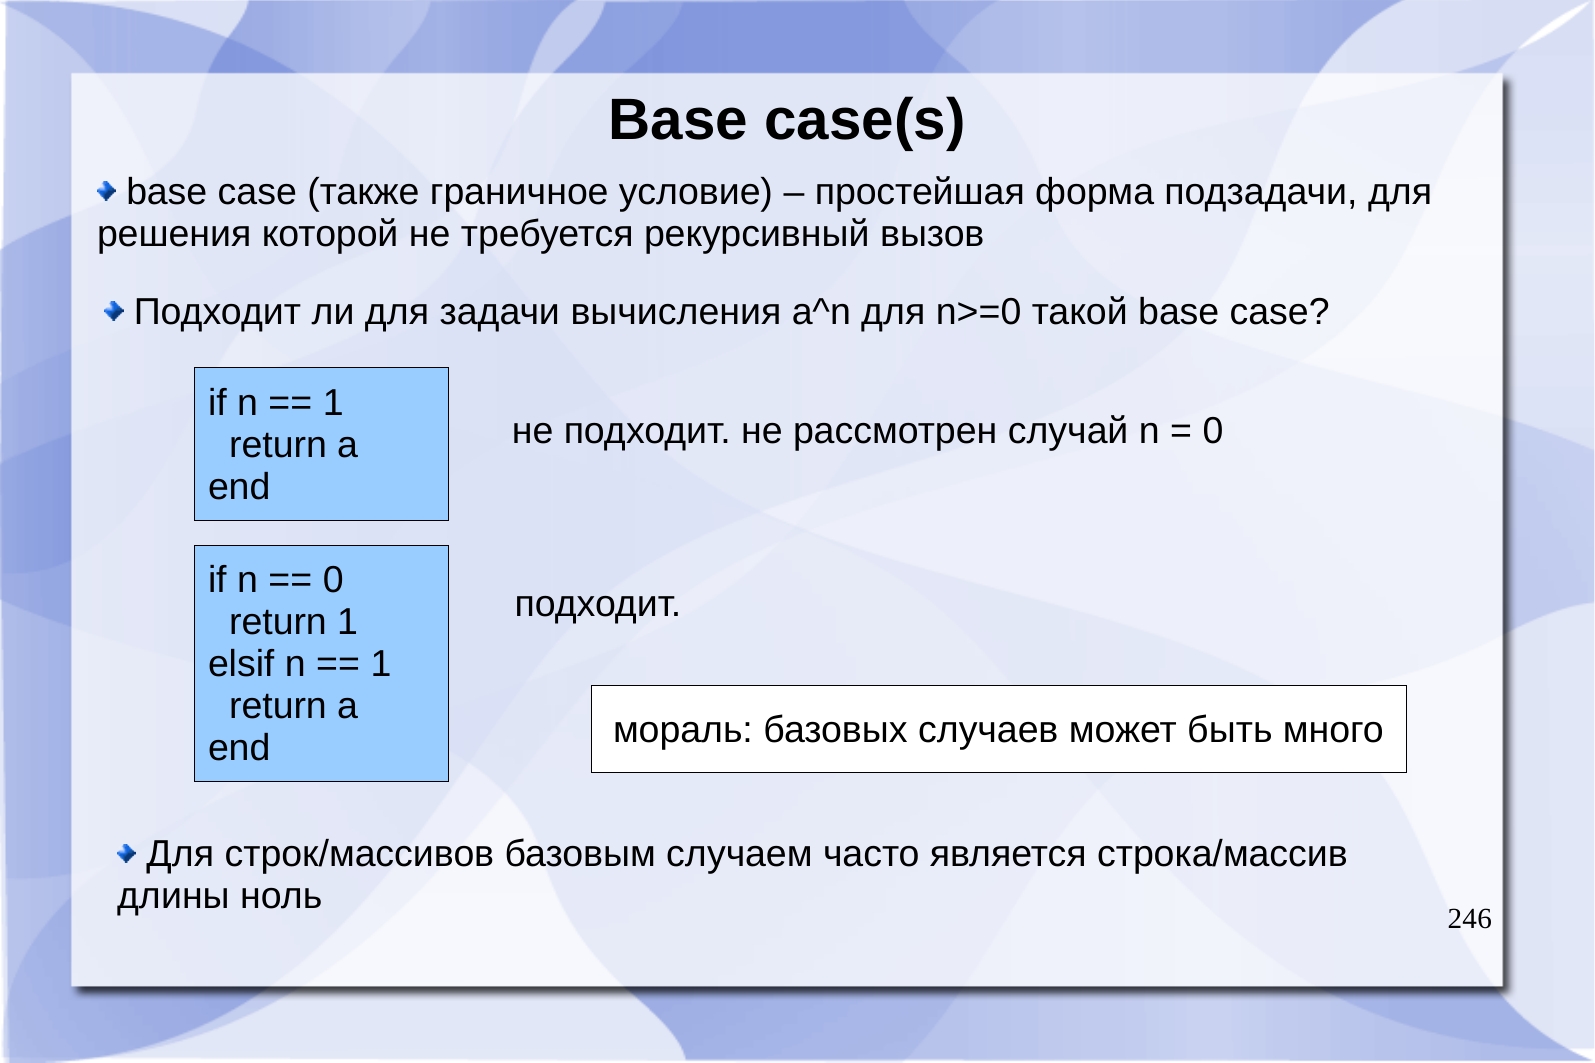

# Base case(s)
 base case (также граничное условие) – простейшая форма подзадачи, для решения которой не требуется рекурсивный вызов
 Подходит ли для задачи вычисления a^n для n>=0 такой base case?
if n == 1
 return a
end
не подходит. не рассмотрен случай n = 0
if n == 0
 return 1
elsif n == 1
 return a
end
подходит.
мораль: базовых случаев может быть много
 Для строк/массивов базовым случаем часто является строка/массив длины ноль
246